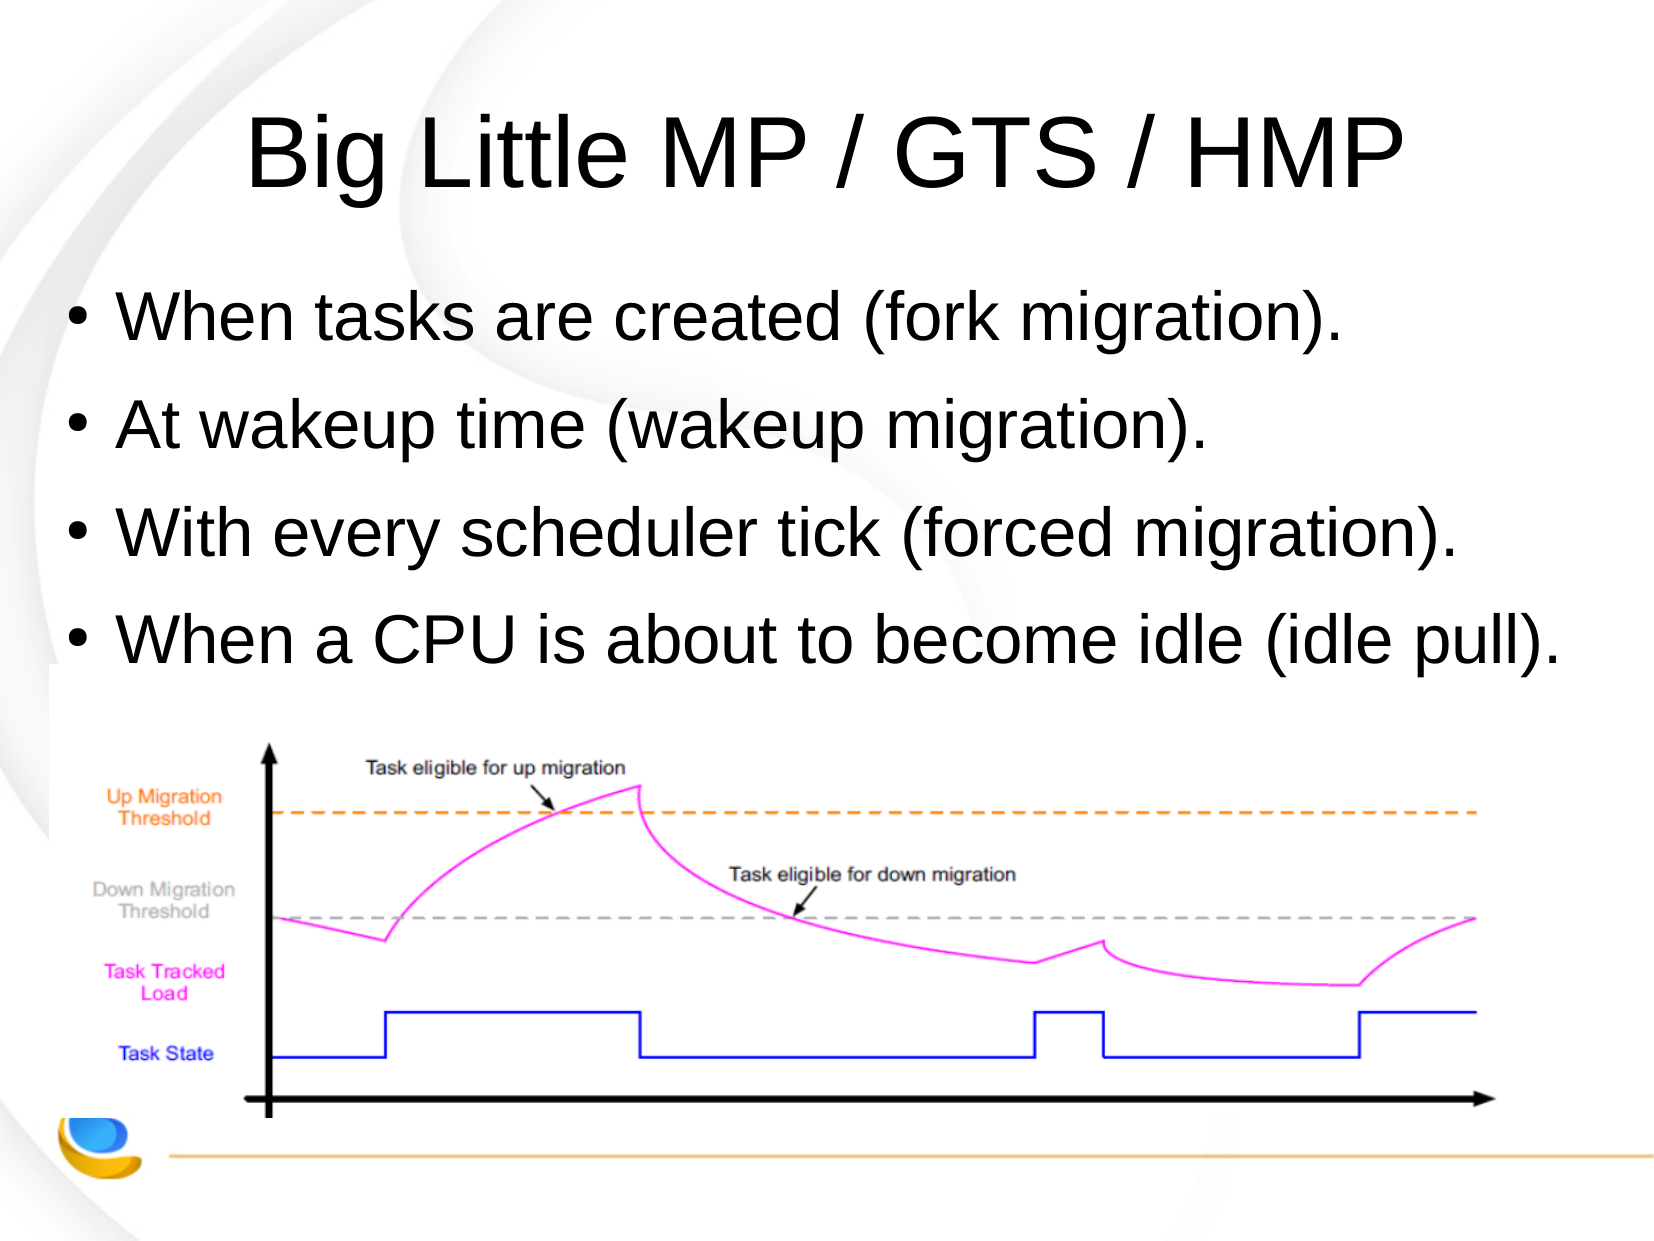

# Big Little MP / GTS / HMP
When tasks are created (fork migration).
At wakeup time (wakeup migration).
With every scheduler tick (forced migration).
When a CPU is about to become idle (idle pull).